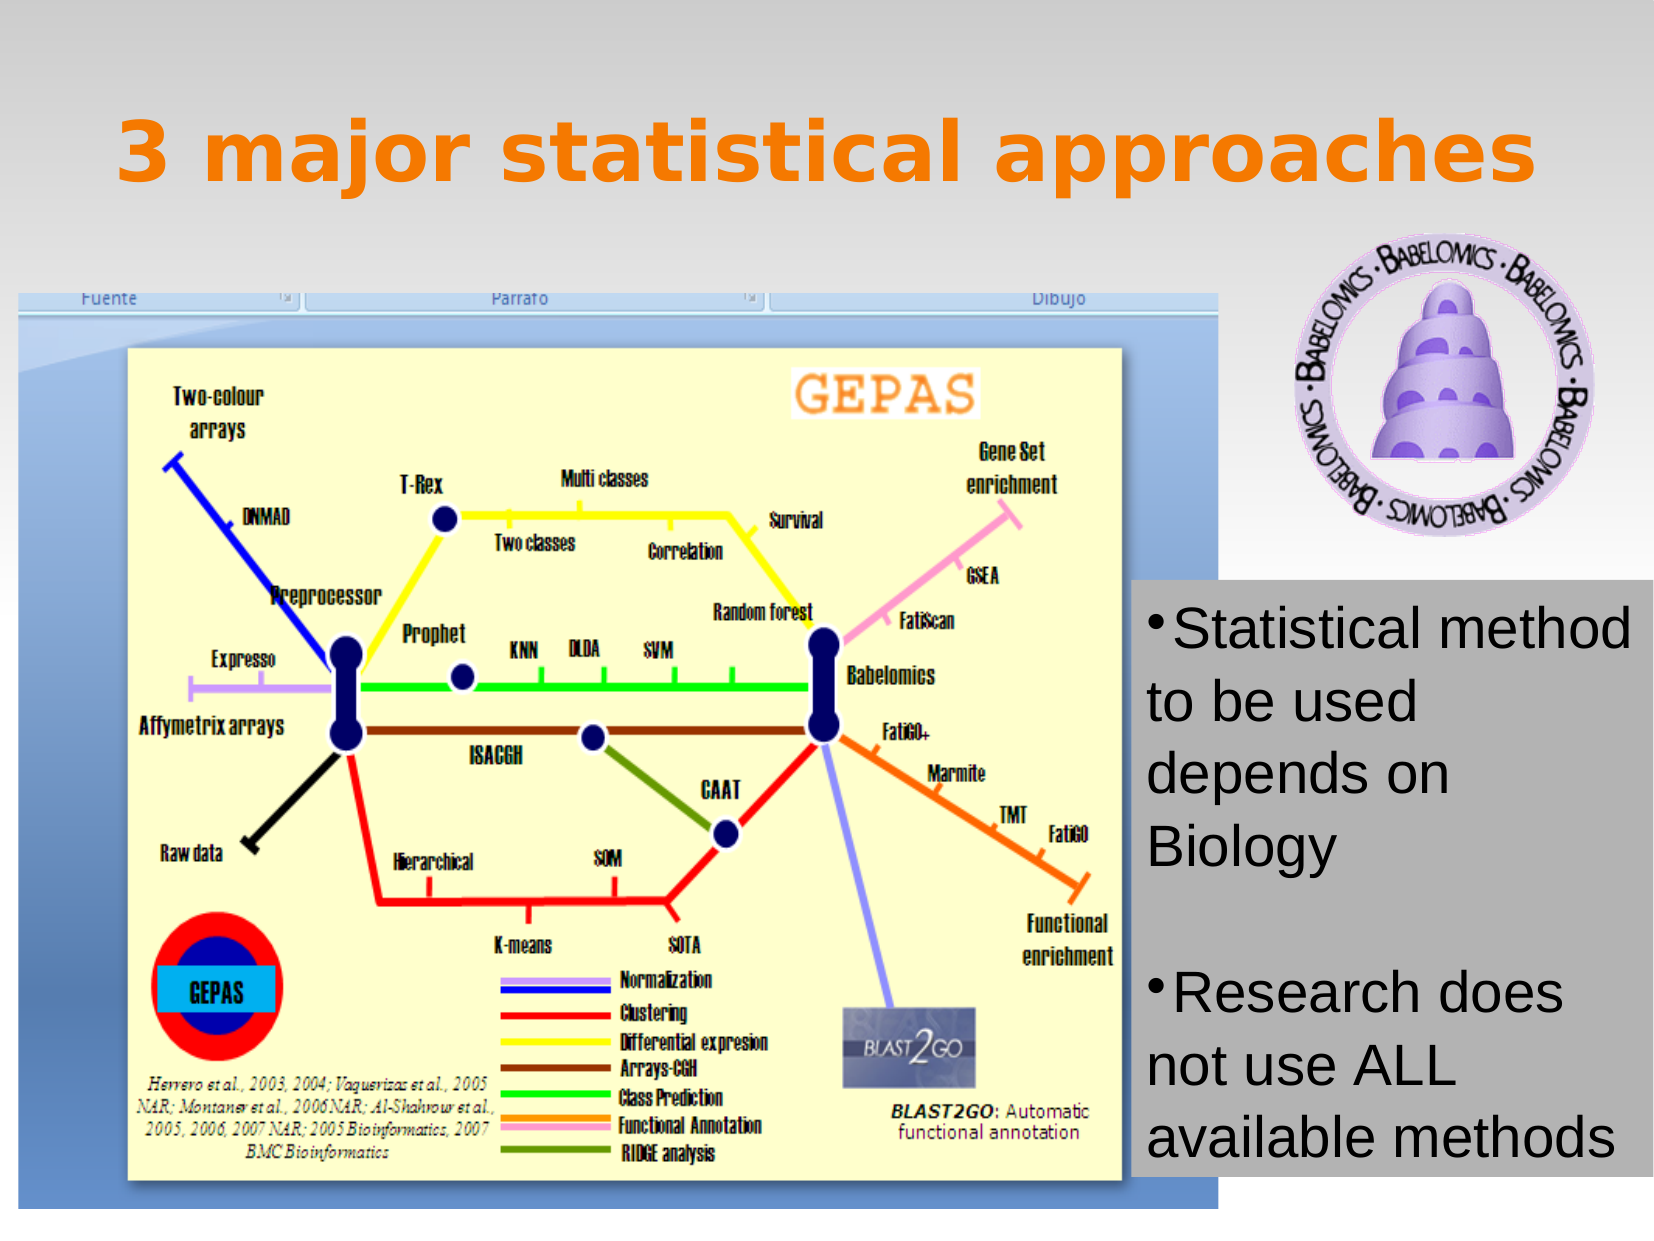

# 3 major statistical approaches
Statistical method to be used depends on Biology
Research does not use ALL available methods